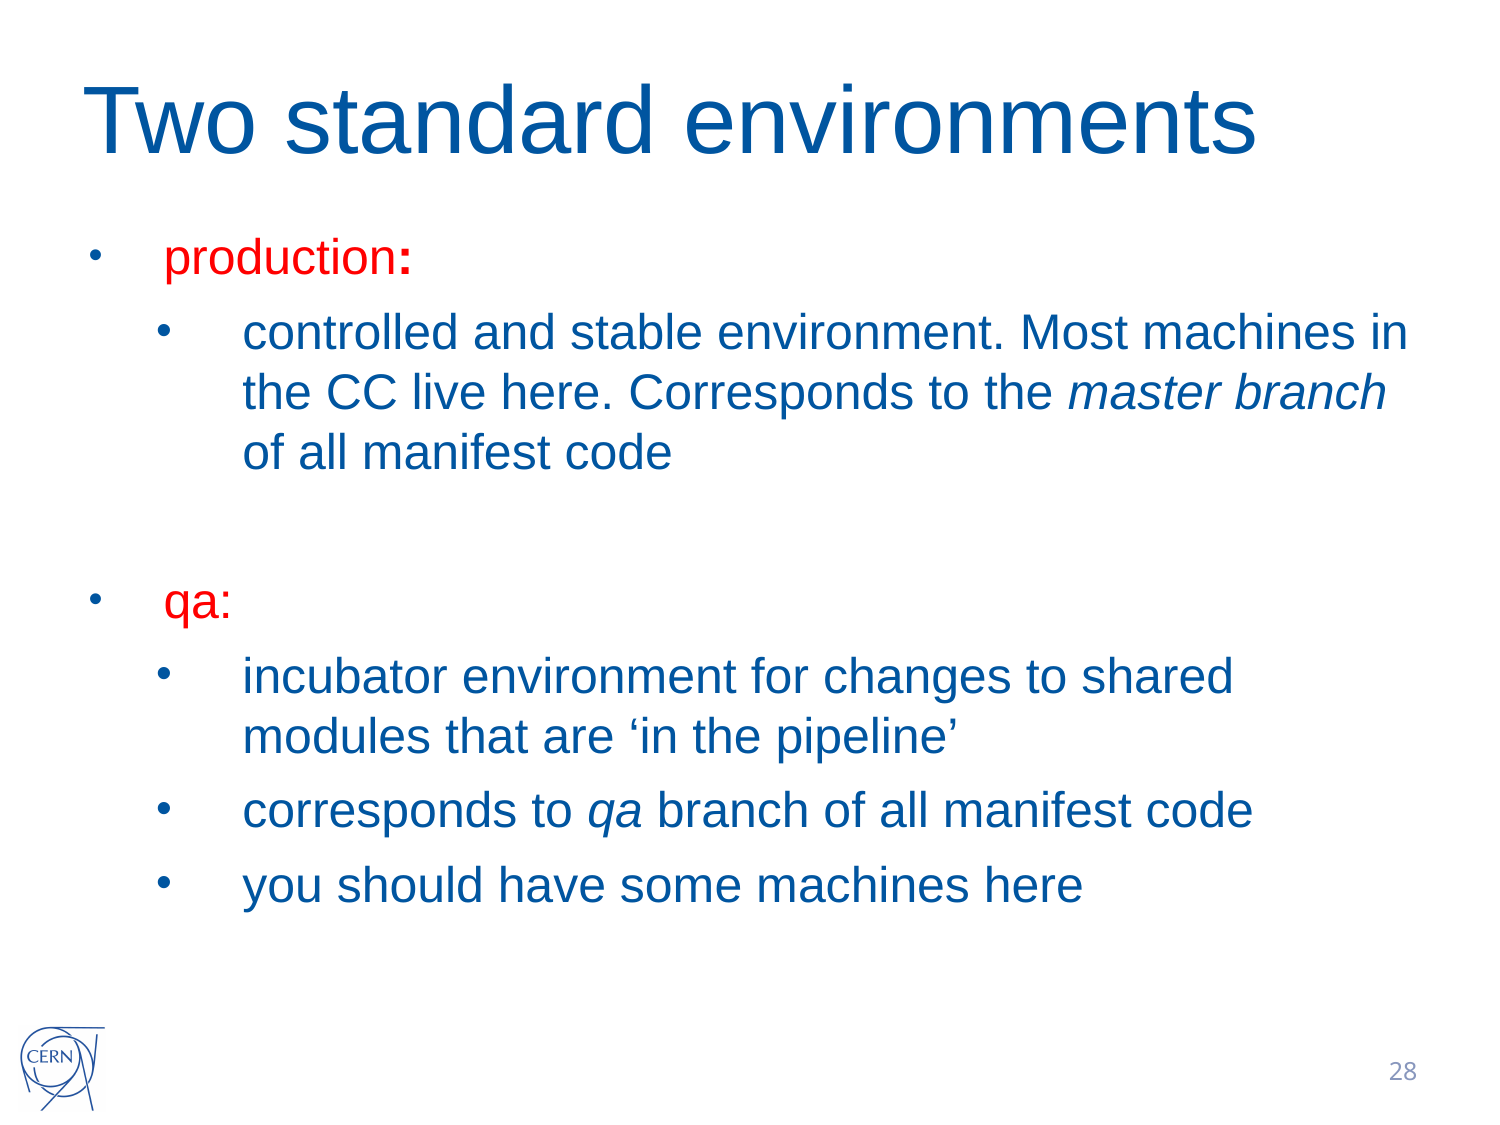

# Two standard environments
production:
controlled and stable environment. Most machines in the CC live here. Corresponds to the master branch of all manifest code
qa:
incubator environment for changes to shared modules that are ‘in the pipeline’
corresponds to qa branch of all manifest code
you should have some machines here